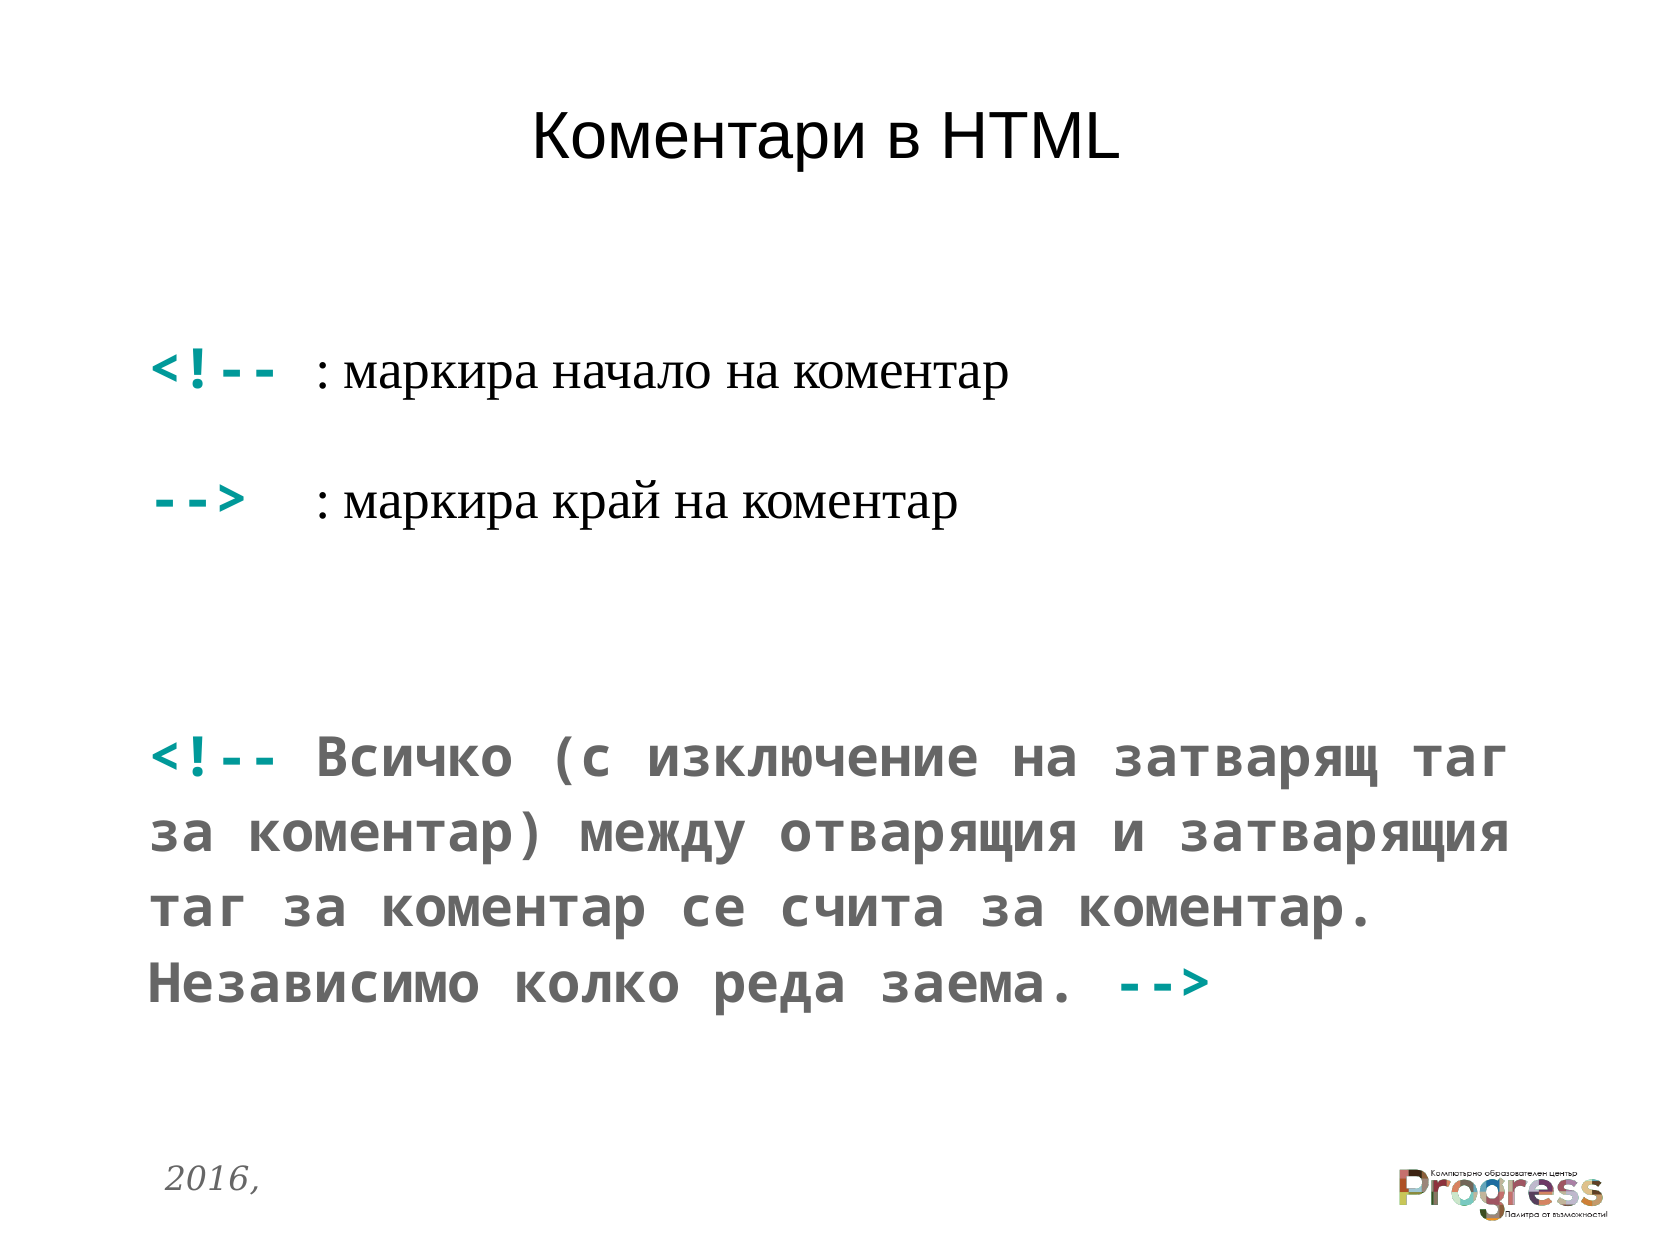

# Коментари в HTML
<!-- : маркира начало на коментар
--> : маркира край на коментар
<!-- Всичко (с изключение на затварящ таг за коментар) между отварящия и затварящия таг за коментар се счита за коментар. Независимо колко реда заема. -->
2016,